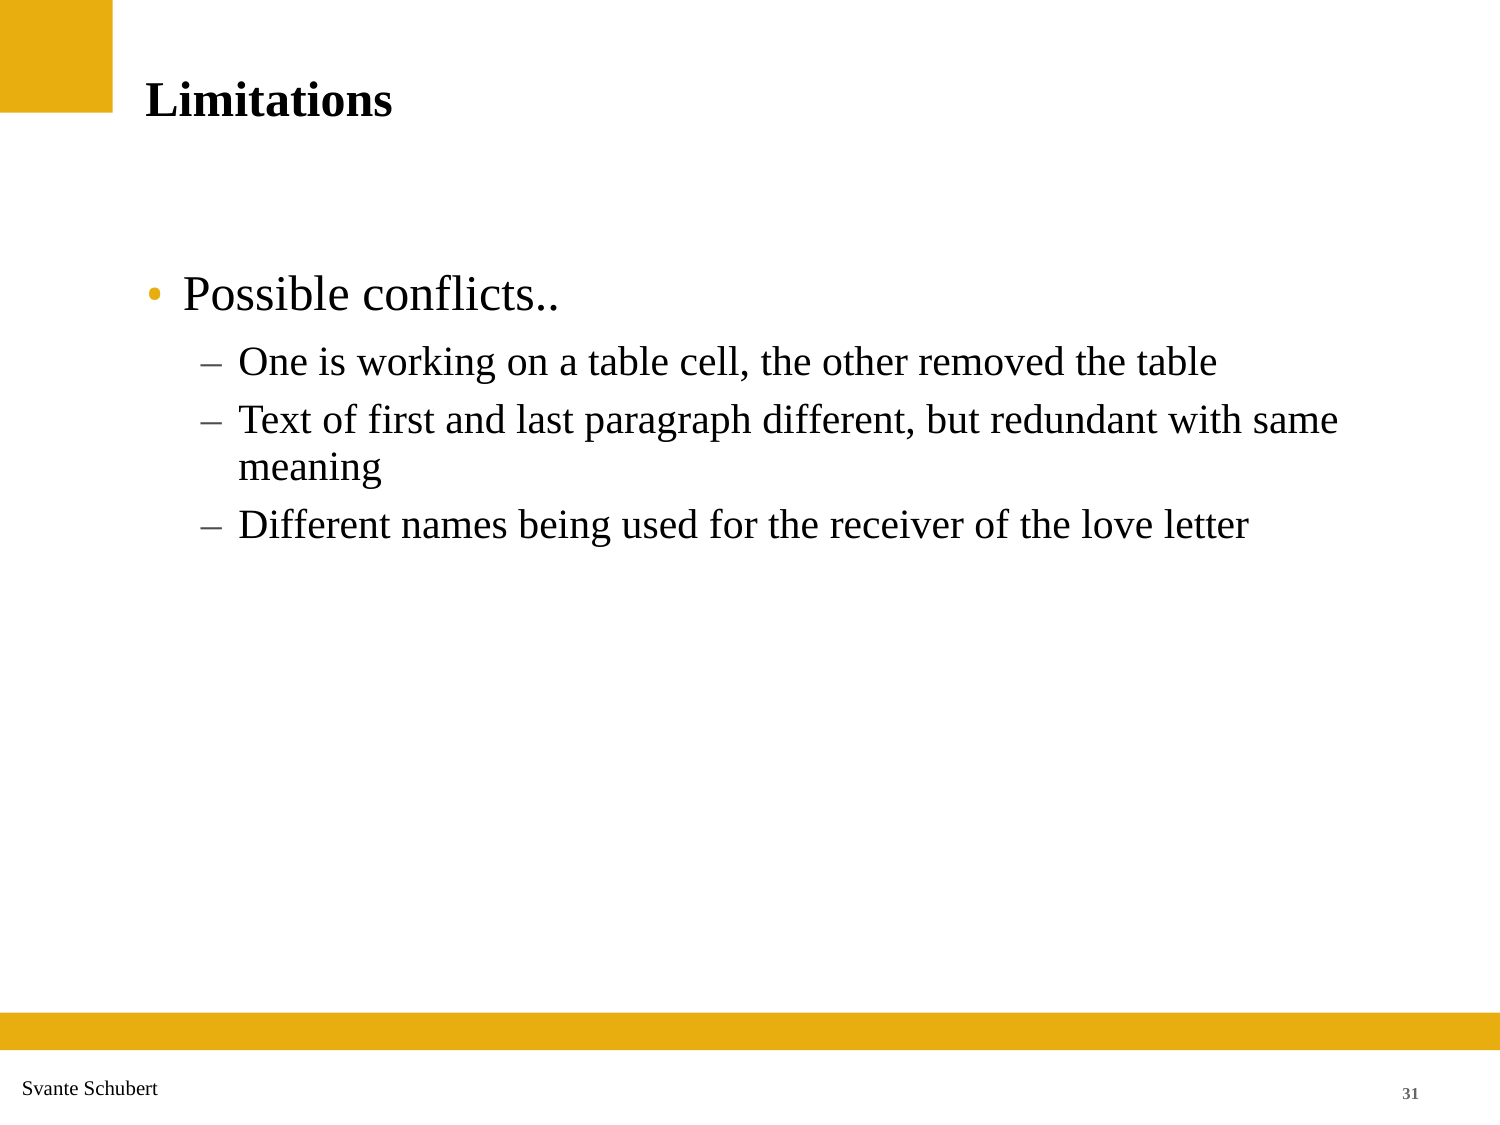

# Limitations
Possible conflicts..
One is working on a table cell, the other removed the table
Text of first and last paragraph different, but redundant with same meaning
Different names being used for the receiver of the love letter
Svante Schubert